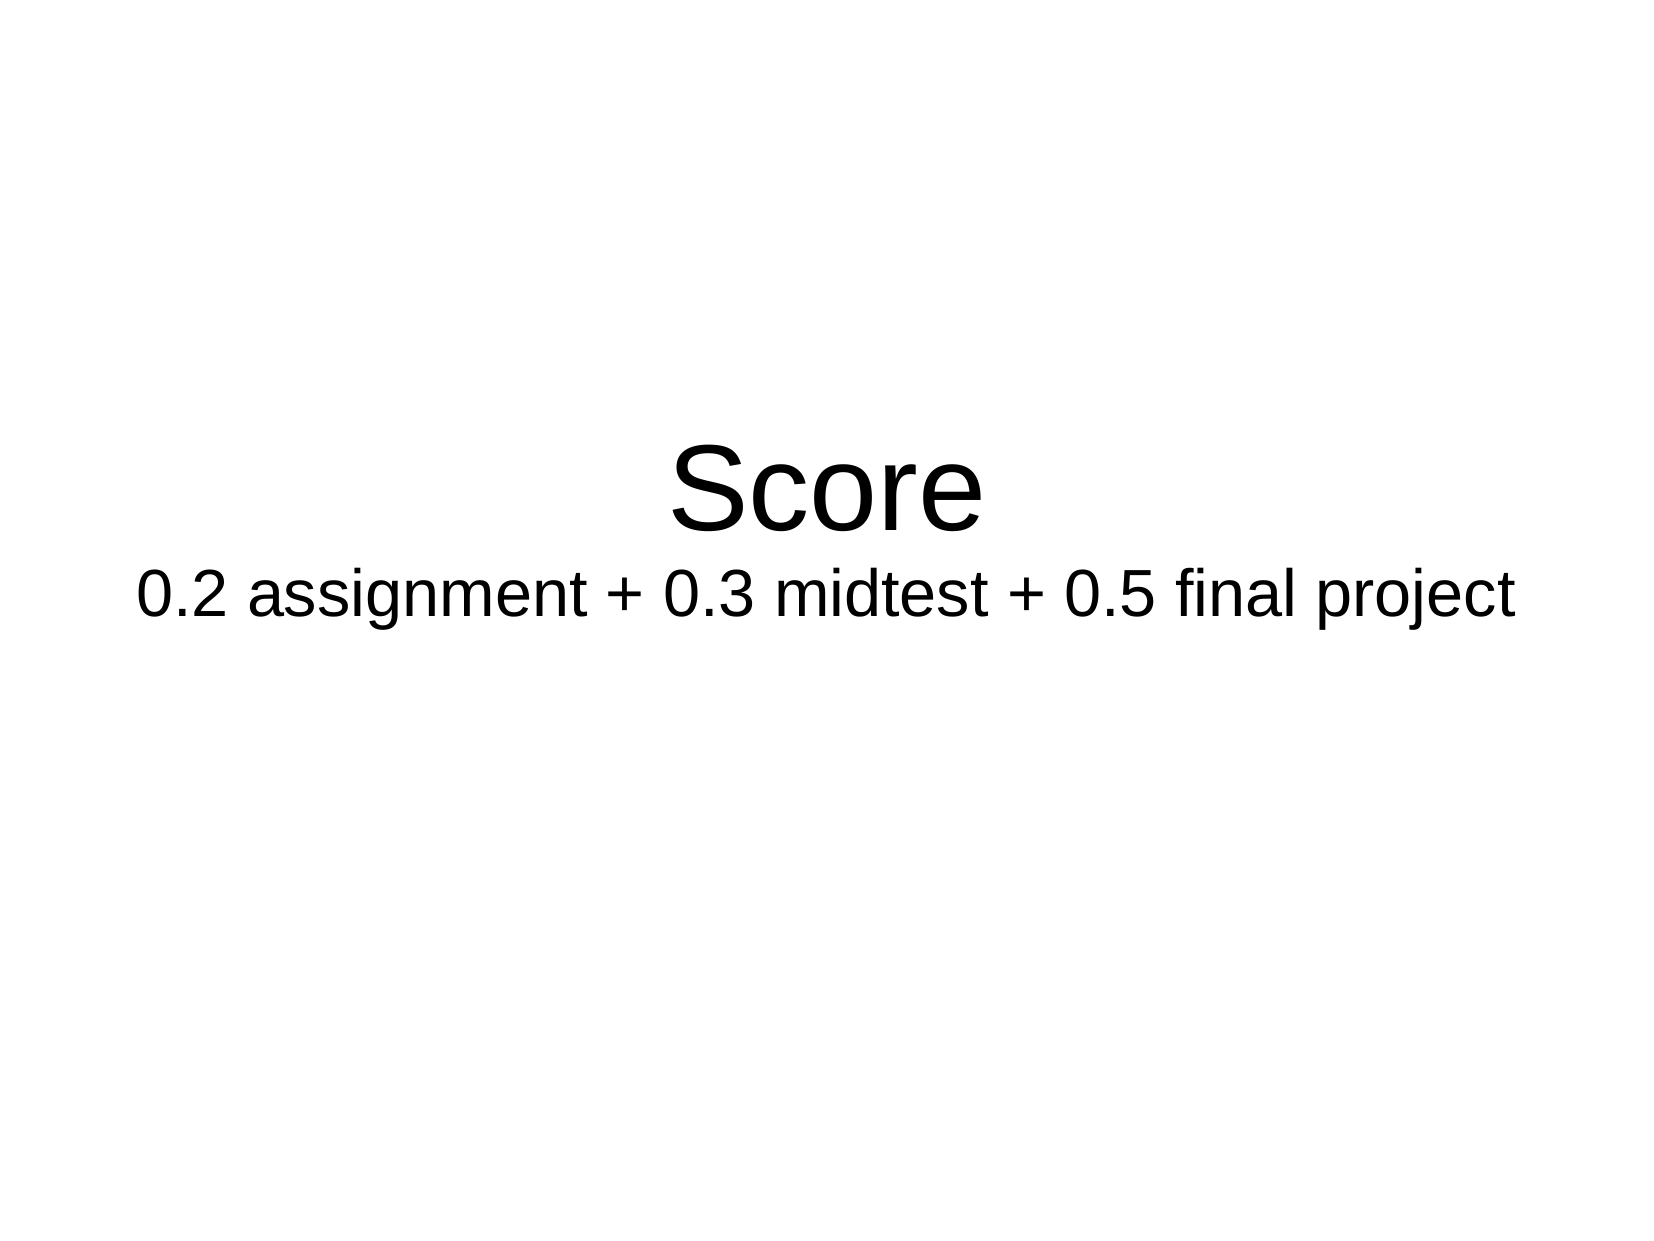

# Score 0.2 assignment + 0.3 midtest + 0.5 final project